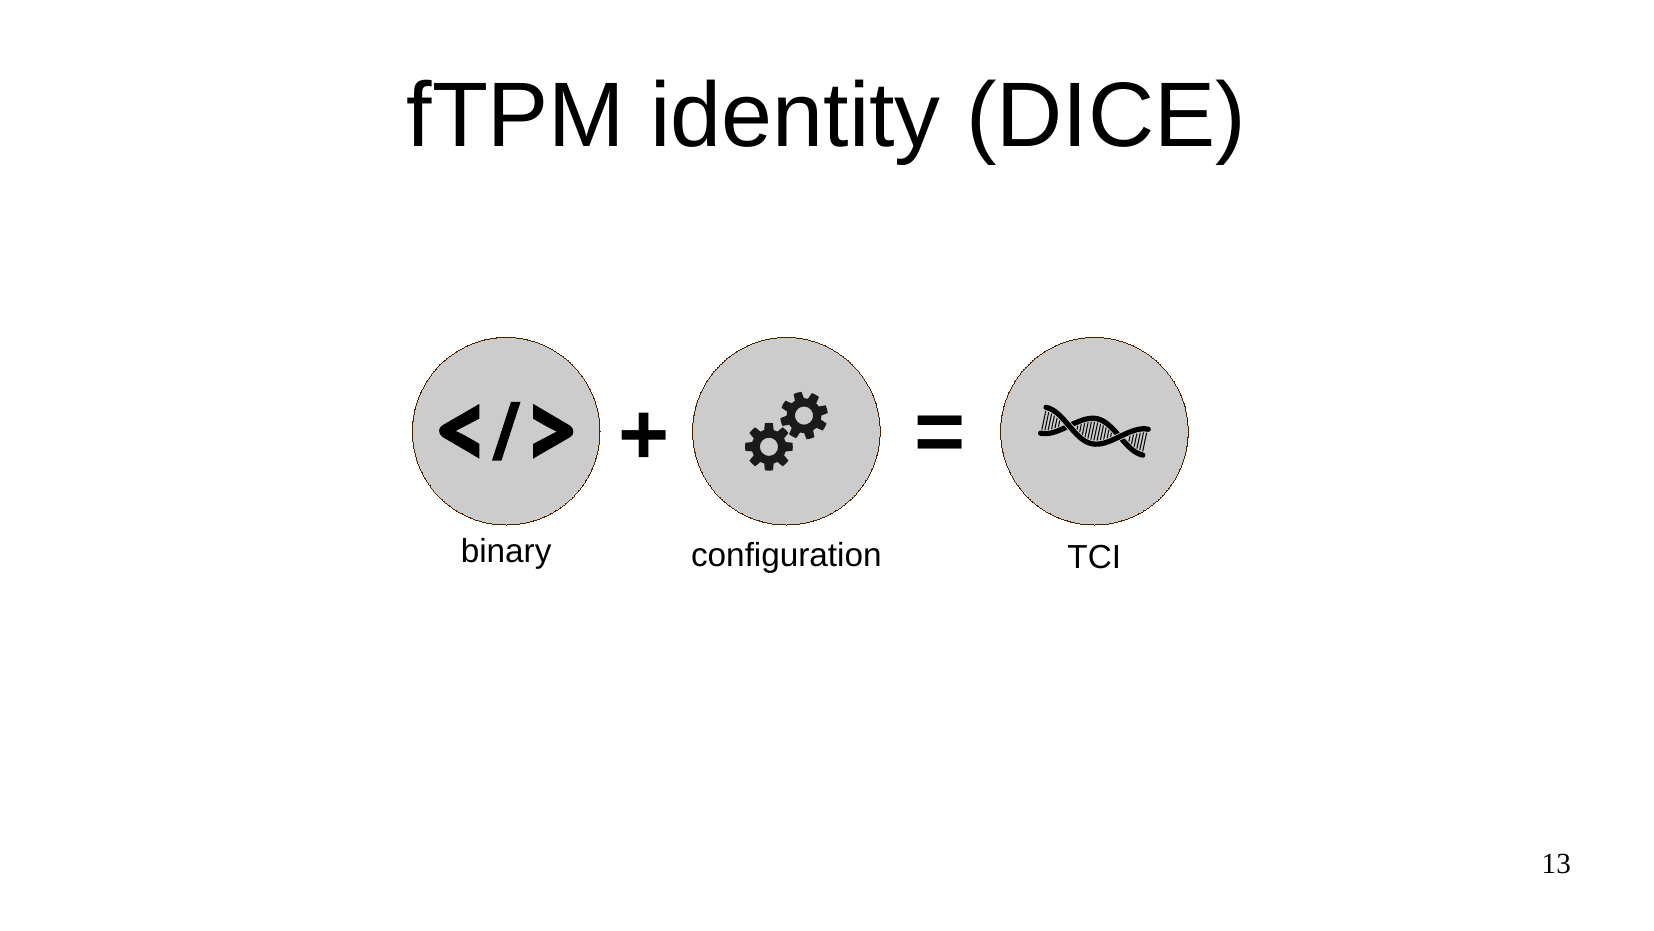

# fTPM identity (DICE)
=
+
binary
configuration
TCI
13